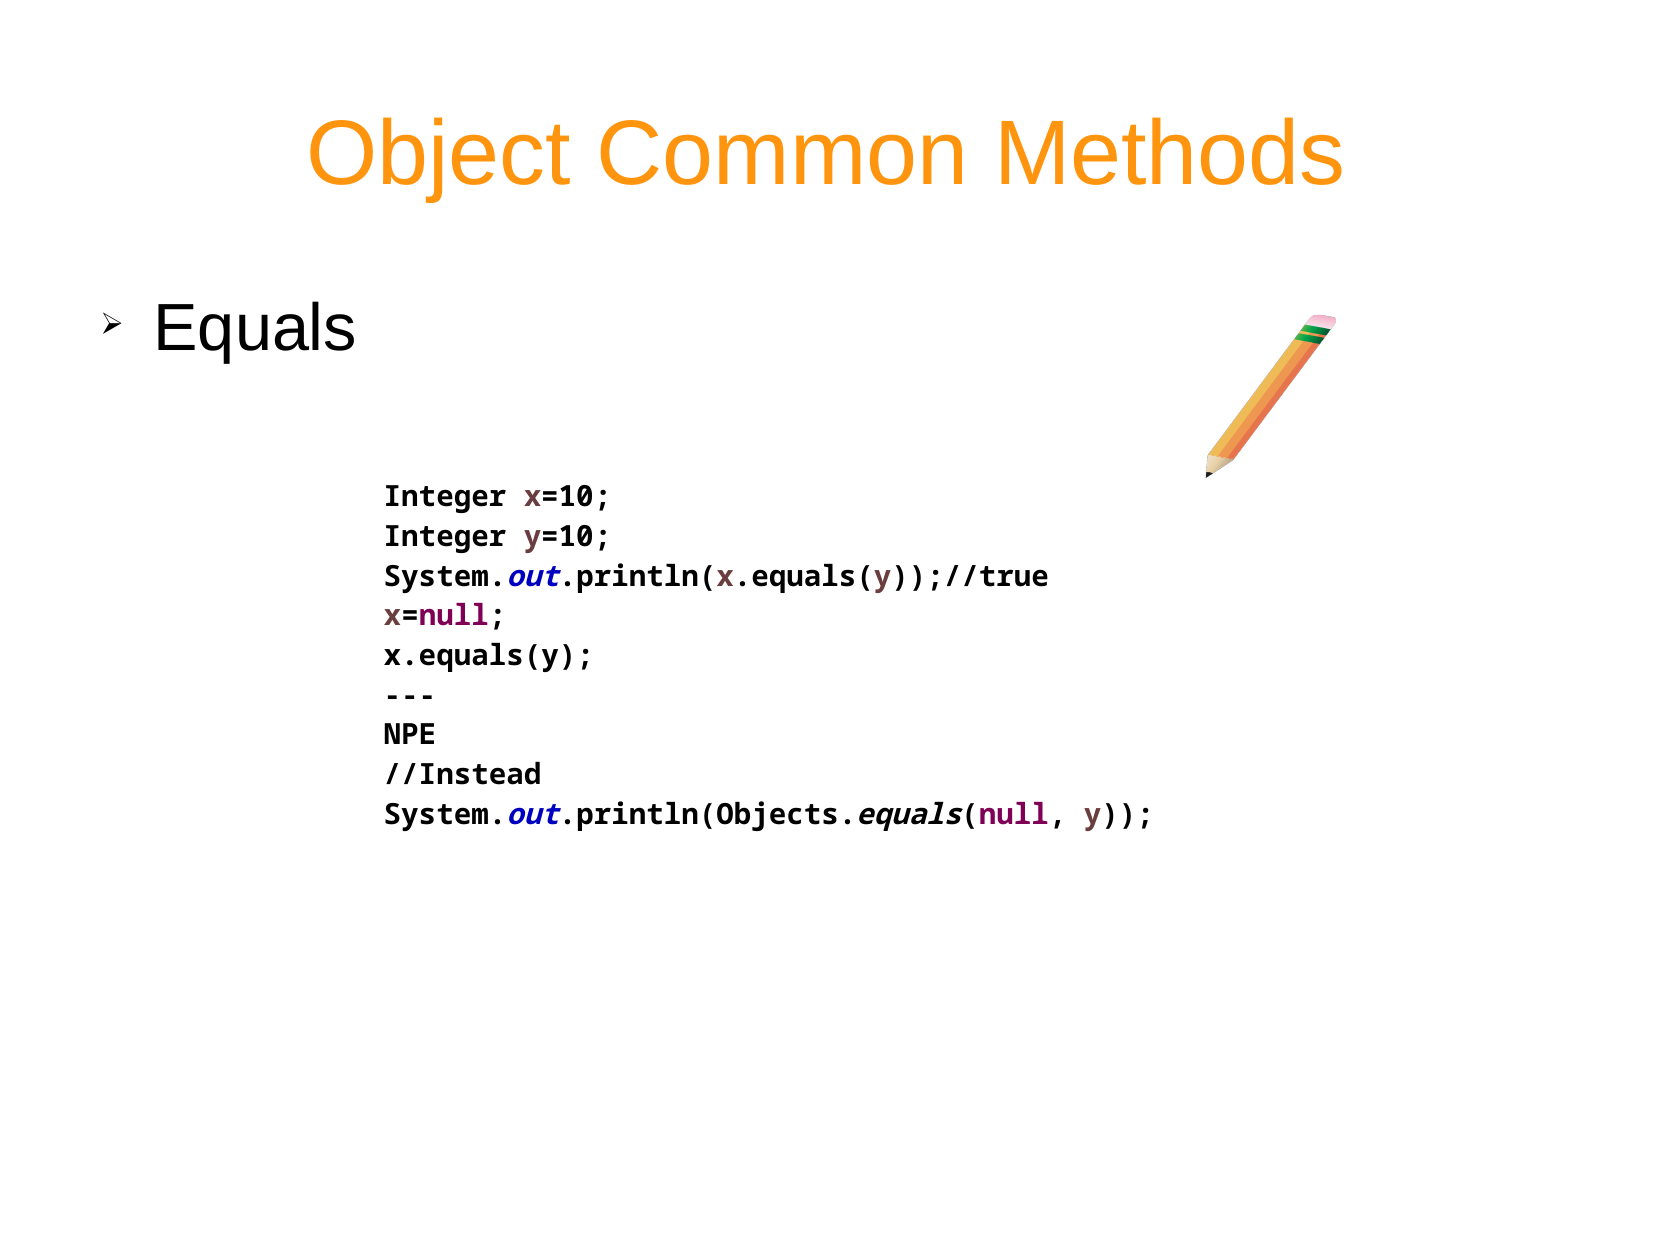

# Object Common Methods
Equals
 Integer x=10;
 Integer y=10;
 System.out.println(x.equals(y));//true
 x=null;
 x.equals(y);
 ---
 NPE
 //Instead
 System.out.println(Objects.equals(null, y));